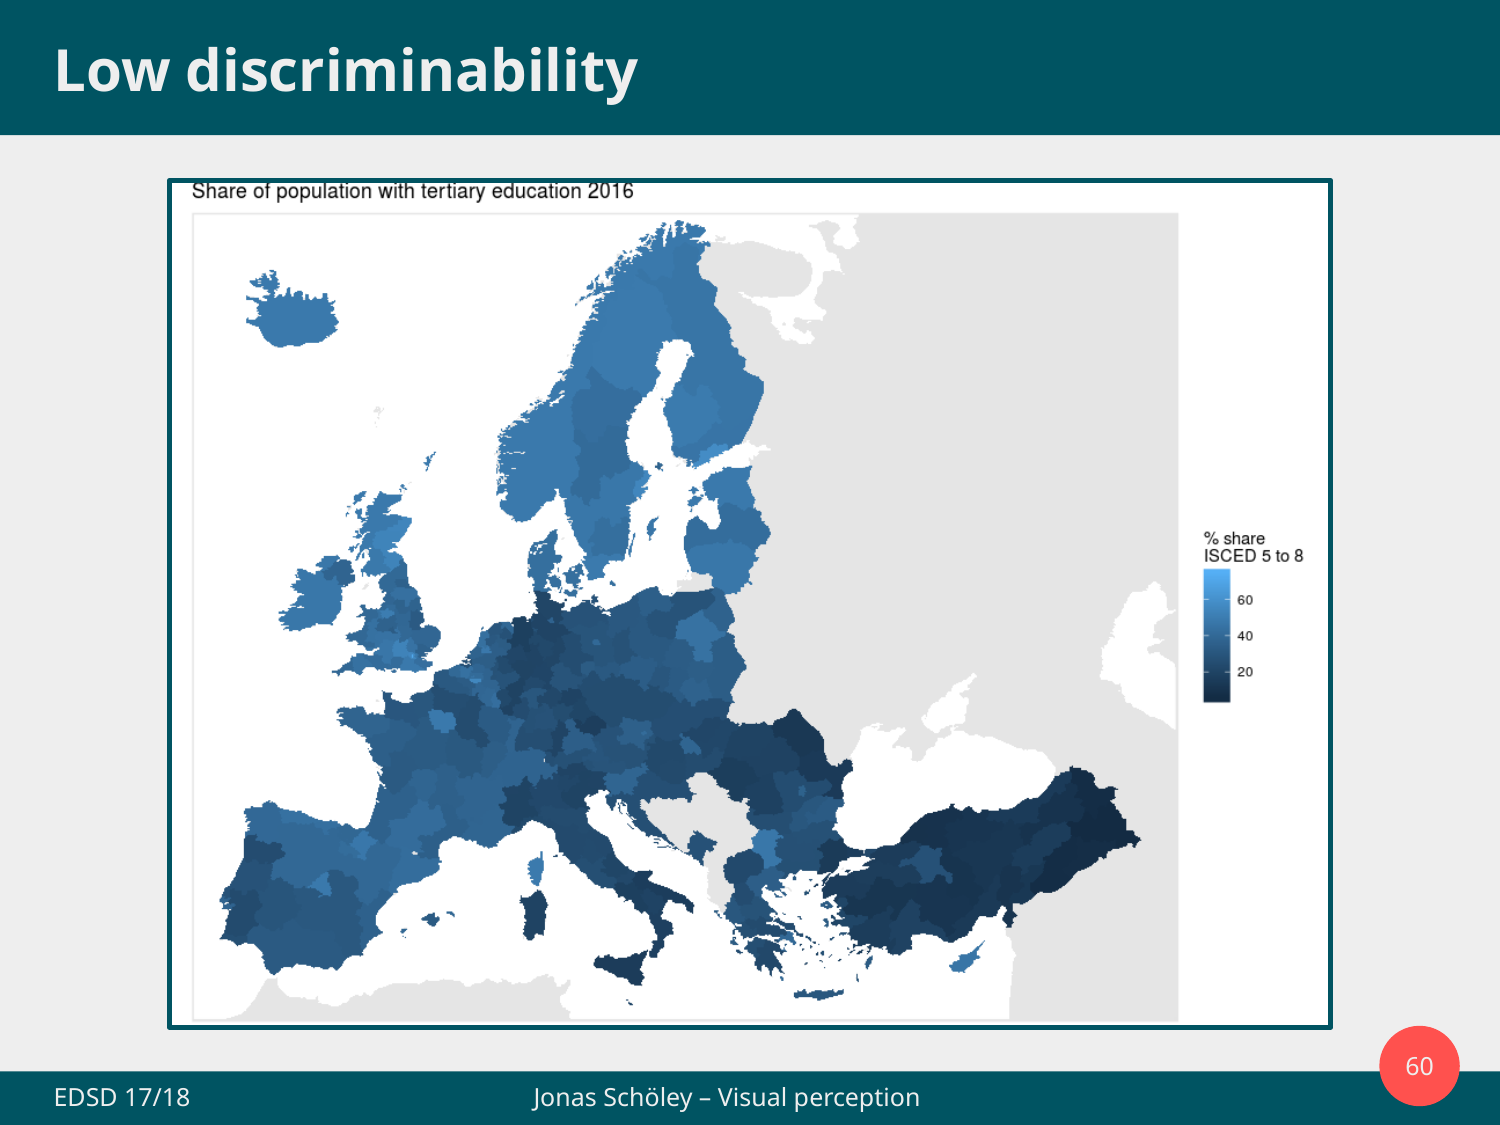

# Low discriminability
60
EDSD 17/18
Jonas Schöley – Visual perception